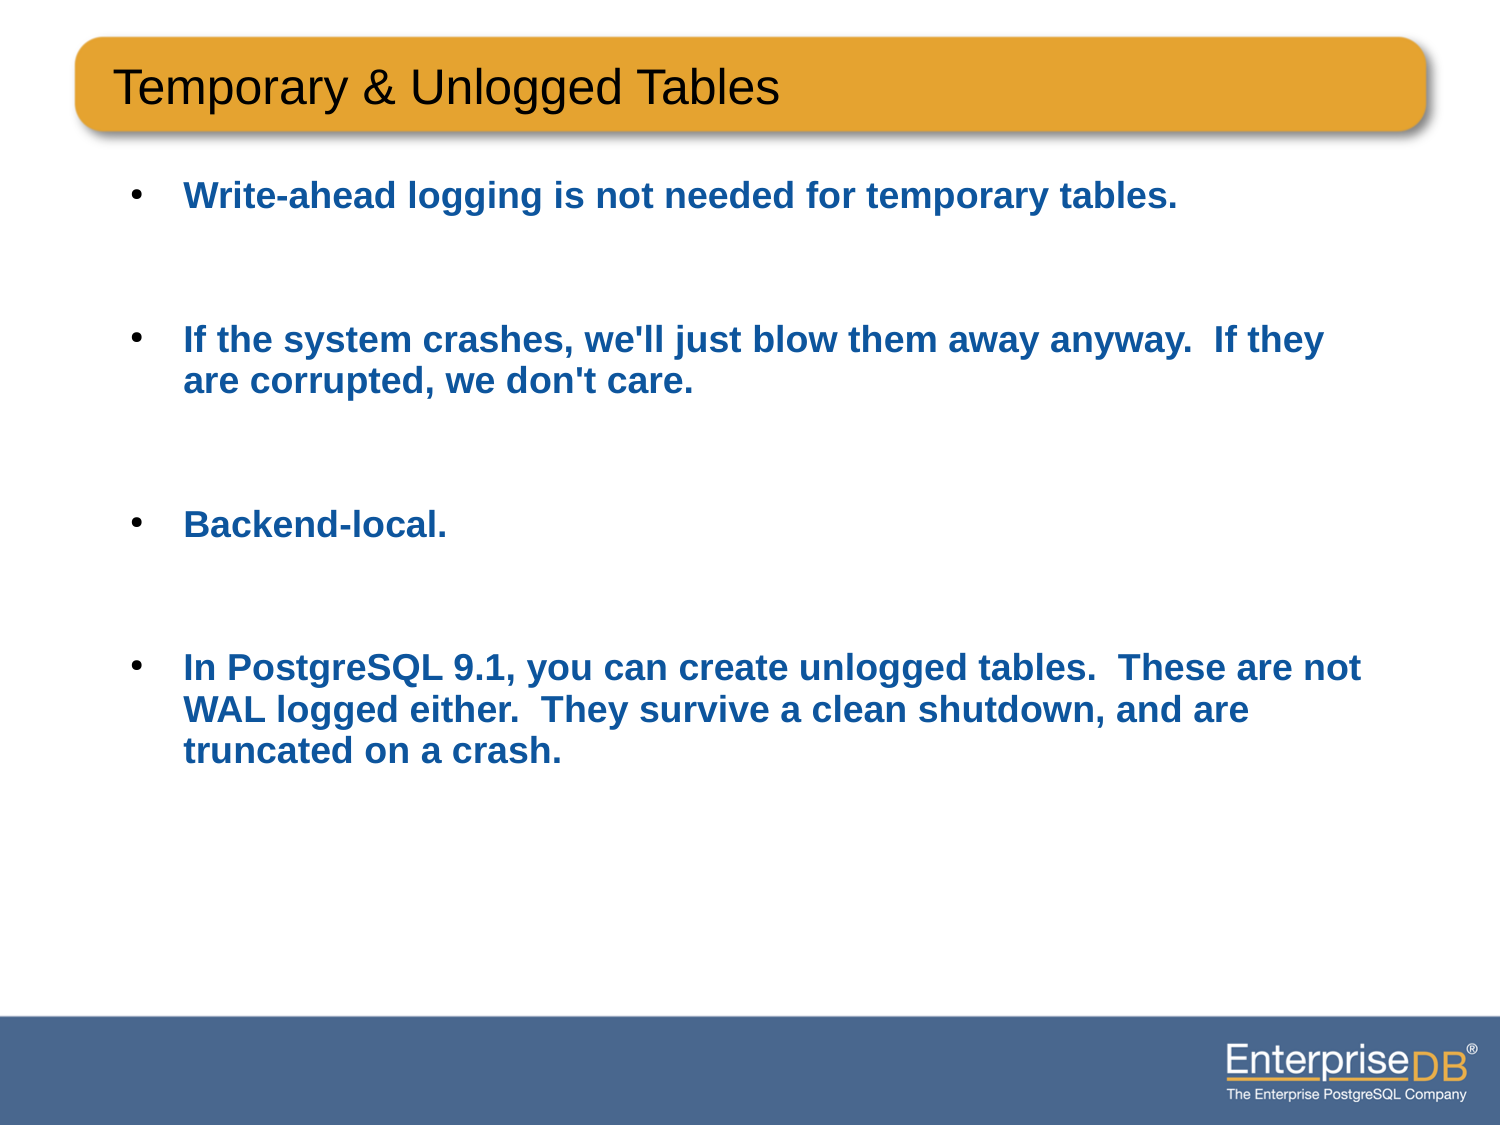

# Temporary & Unlogged Tables
Write-ahead logging is not needed for temporary tables.
If the system crashes, we'll just blow them away anyway. If they are corrupted, we don't care.
Backend-local.
In PostgreSQL 9.1, you can create unlogged tables. These are not WAL logged either. They survive a clean shutdown, and are truncated on a crash.